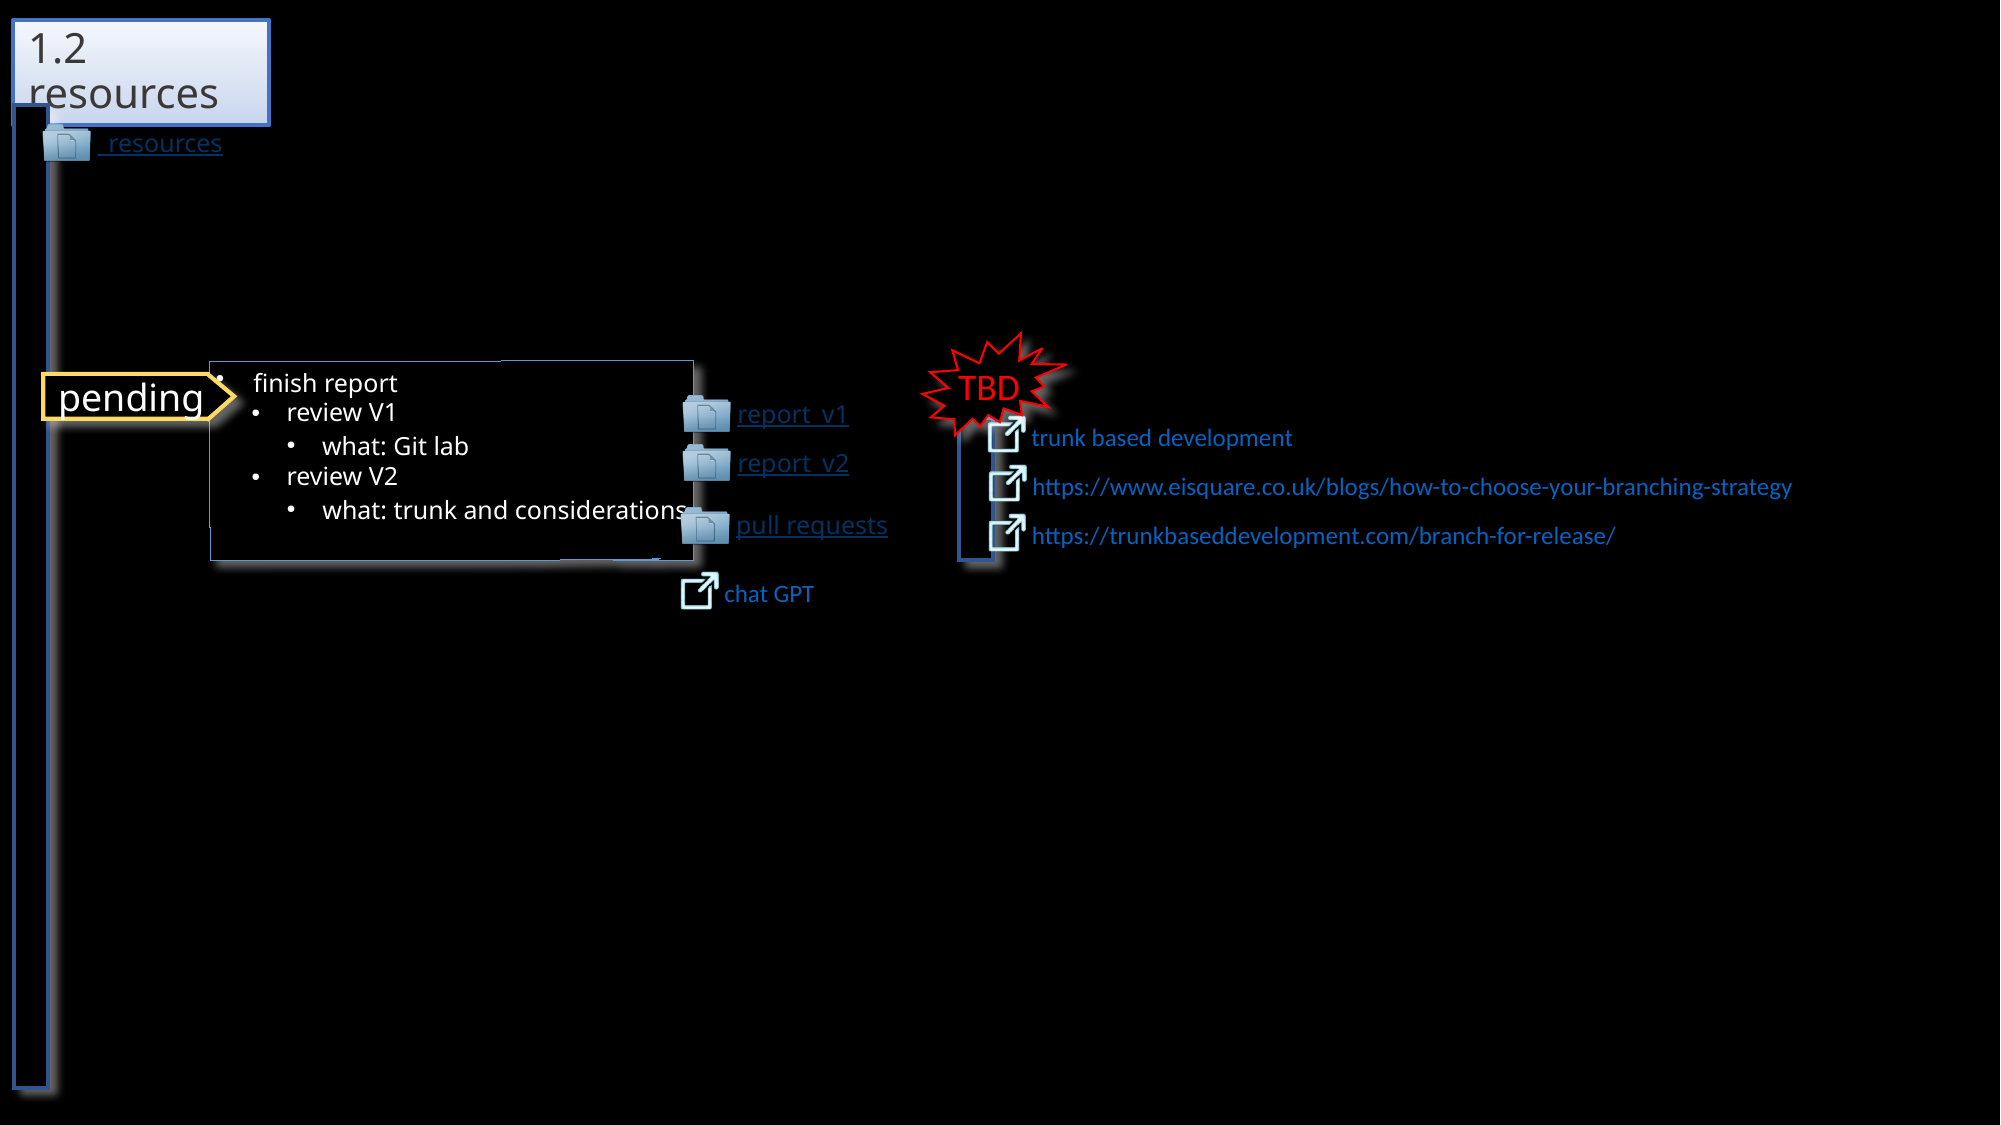

# 1.2 resources
_resources
TBD
finish report
review V1
what: Git lab
review V2
what: trunk and considerations
pending
report_v1
trunk based development
report_v2
https://www.eisquare.co.uk/blogs/how-to-choose-your-branching-strategy
pull requests
https://trunkbaseddevelopment.com/branch-for-release/
chat GPT